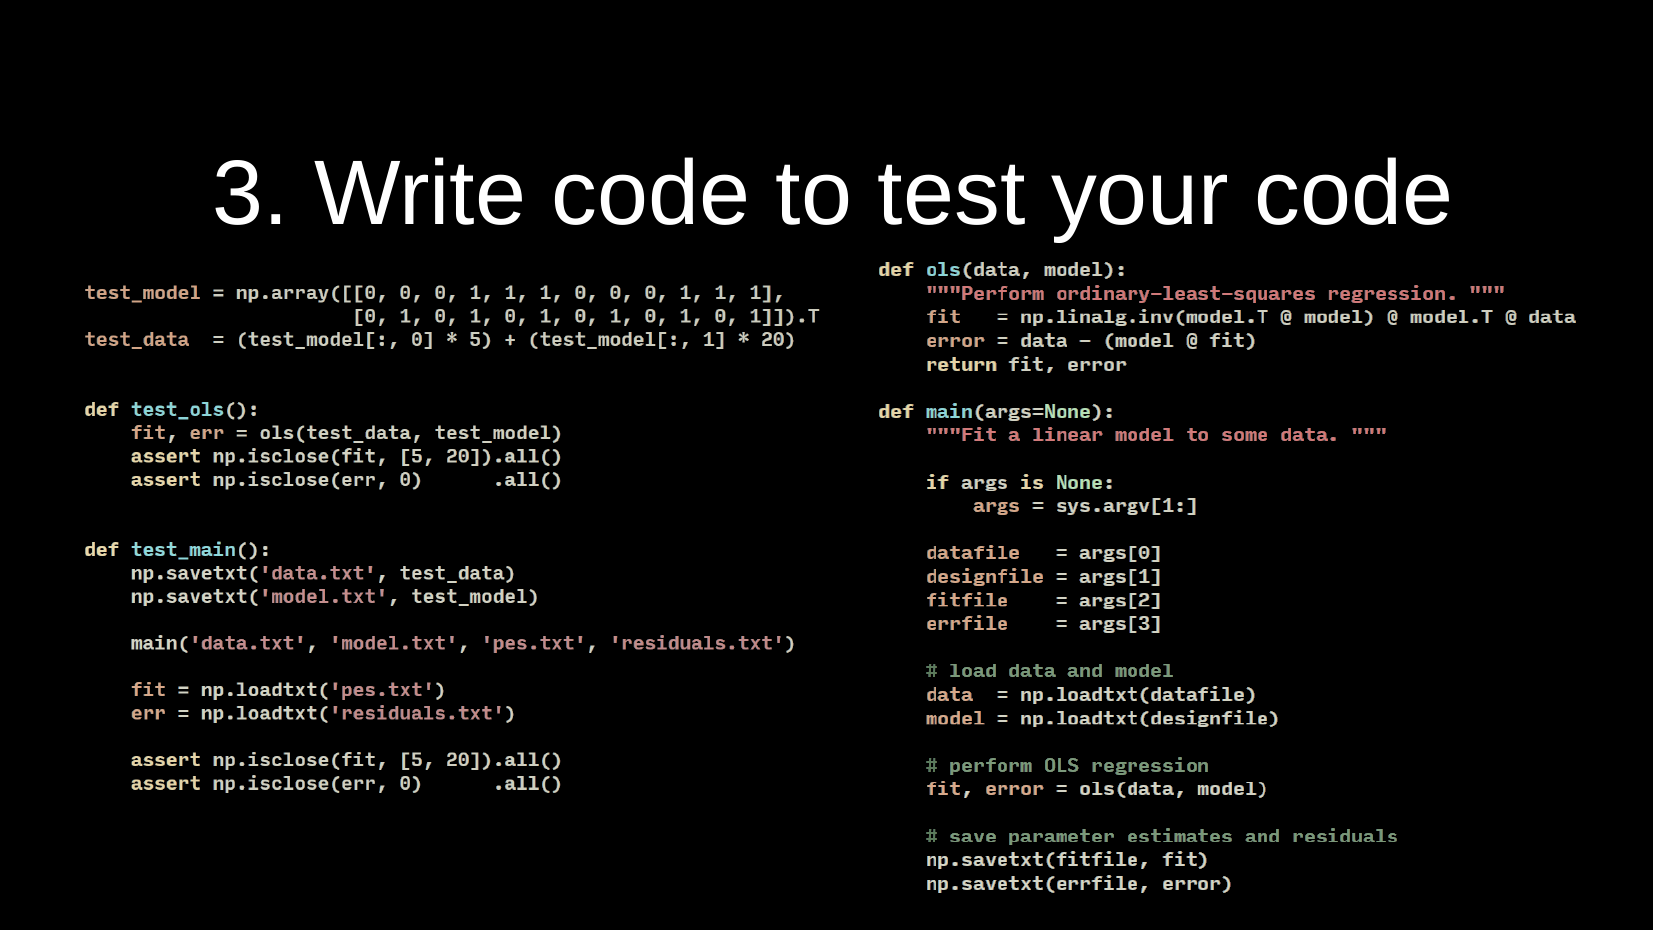

# 3. Write code to test your code